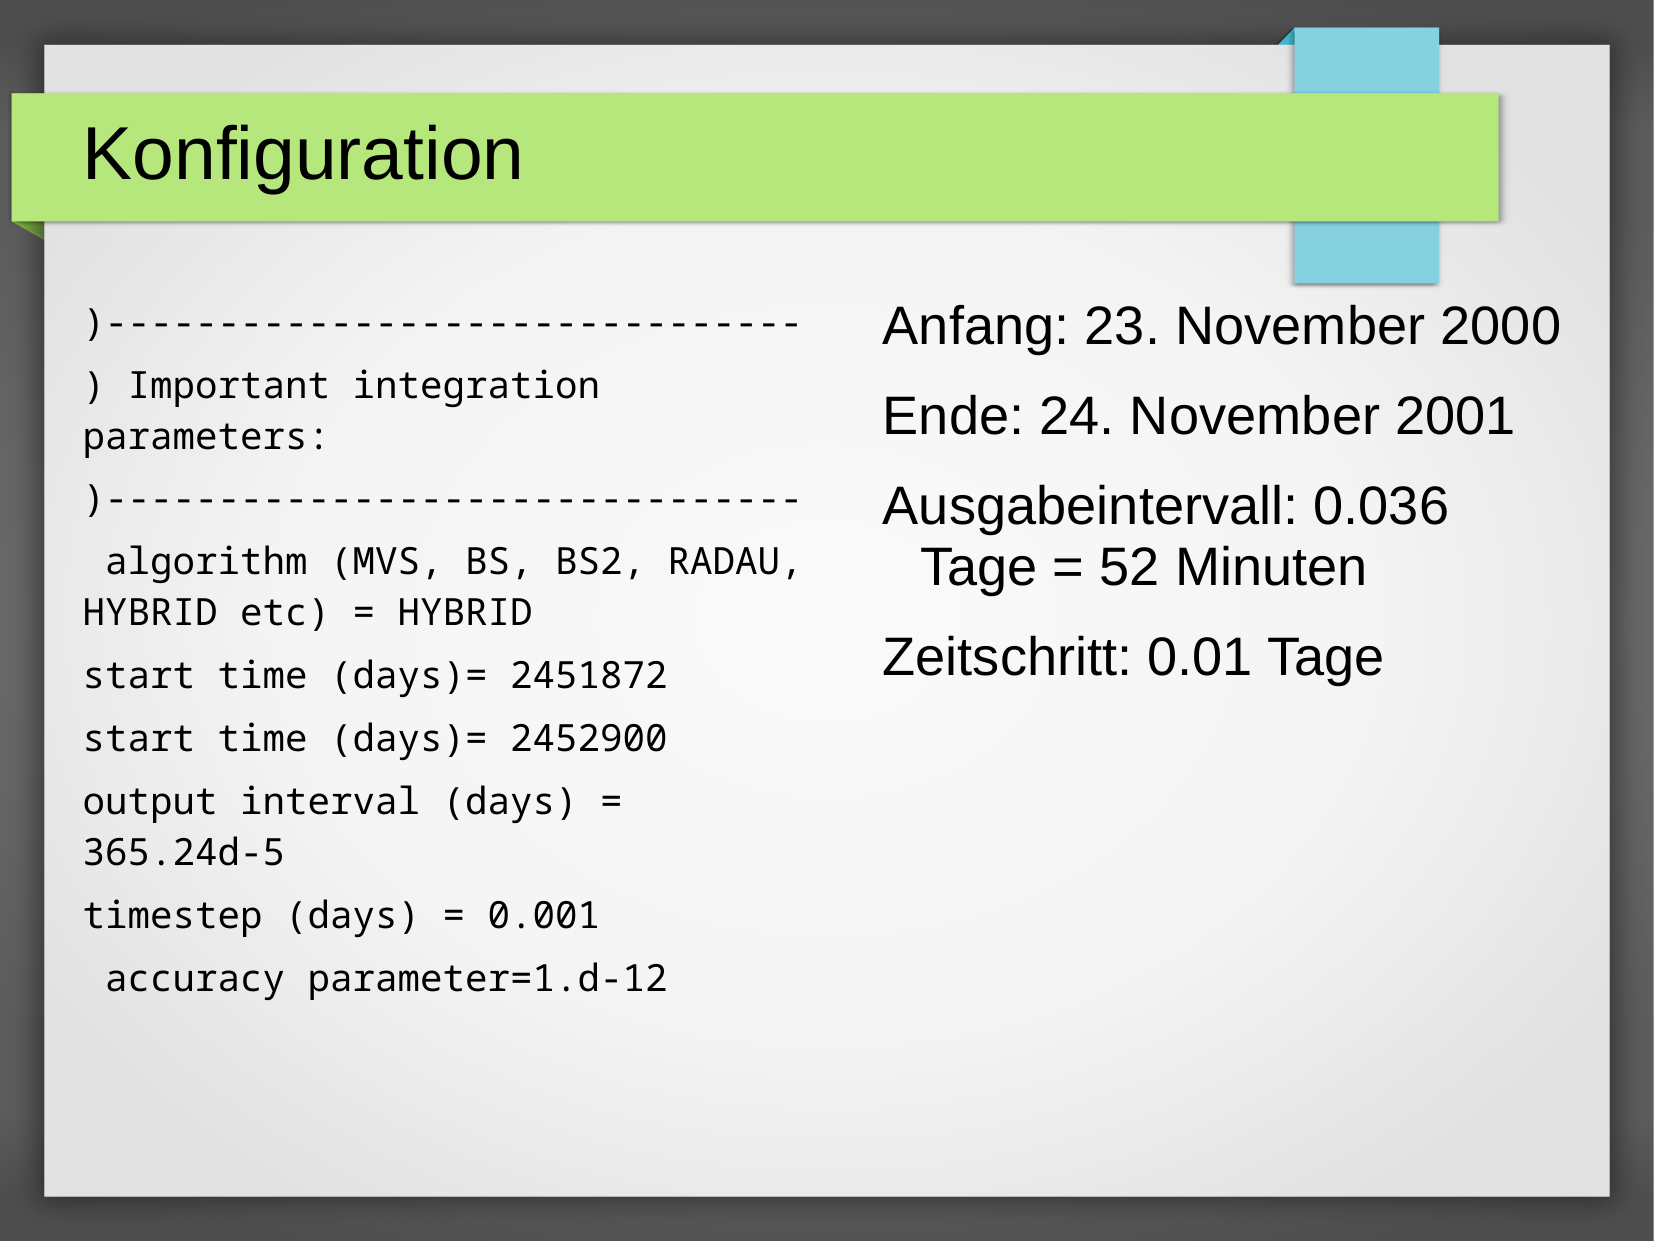

# Konfiguration
)-------------------------------
) Important integration parameters:
)-------------------------------
 algorithm (MVS, BS, BS2, RADAU, HYBRID etc) = HYBRID
start time (days)= 2451872
start time (days)= 2452900
output interval (days) = 365.24d-5
timestep (days) = 0.001
 accuracy parameter=1.d-12
Anfang: 23. November 2000
Ende: 24. November 2001
Ausgabeintervall: 0.036 Tage = 52 Minuten
Zeitschritt: 0.01 Tage